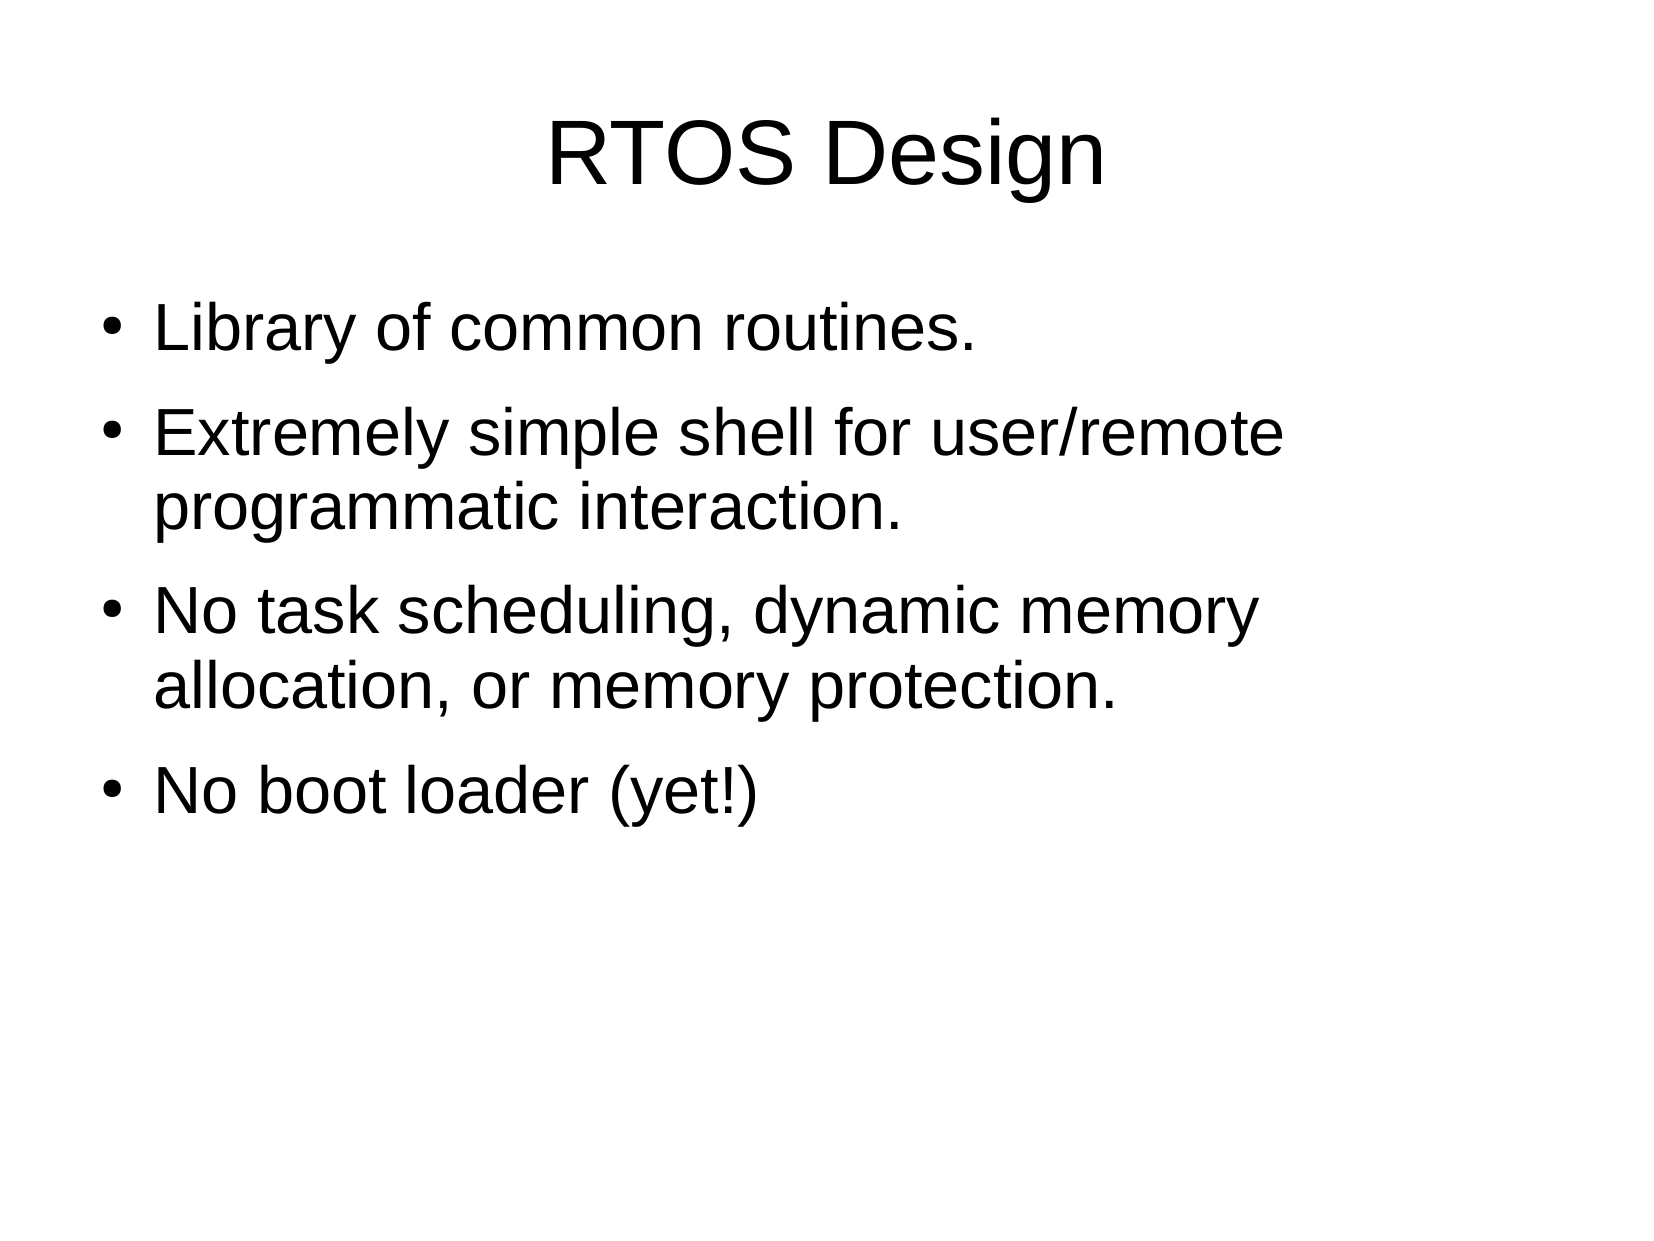

# RTOS Design
Library of common routines.
Extremely simple shell for user/remote programmatic interaction.
No task scheduling, dynamic memory allocation, or memory protection.
No boot loader (yet!)